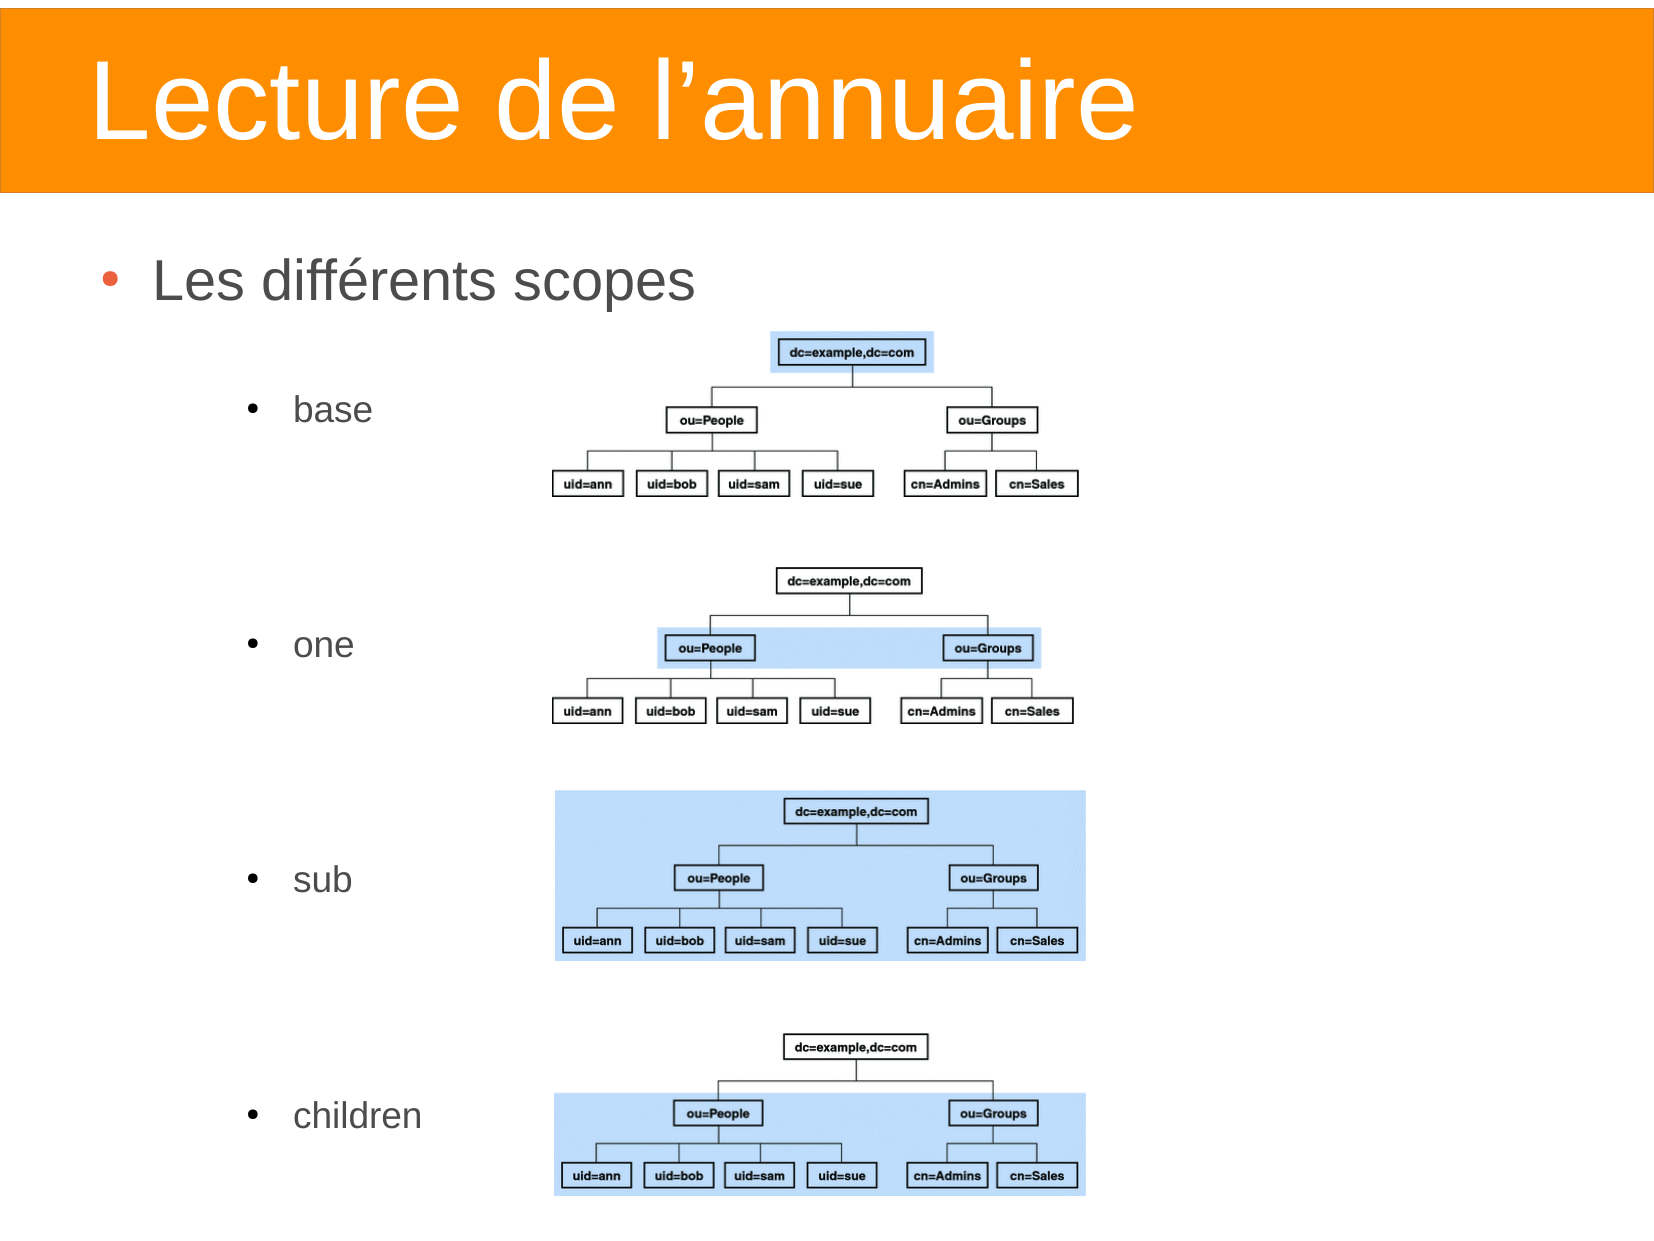

Lecture de l’annuaire
# Les différents scopes
base
one
sub
children